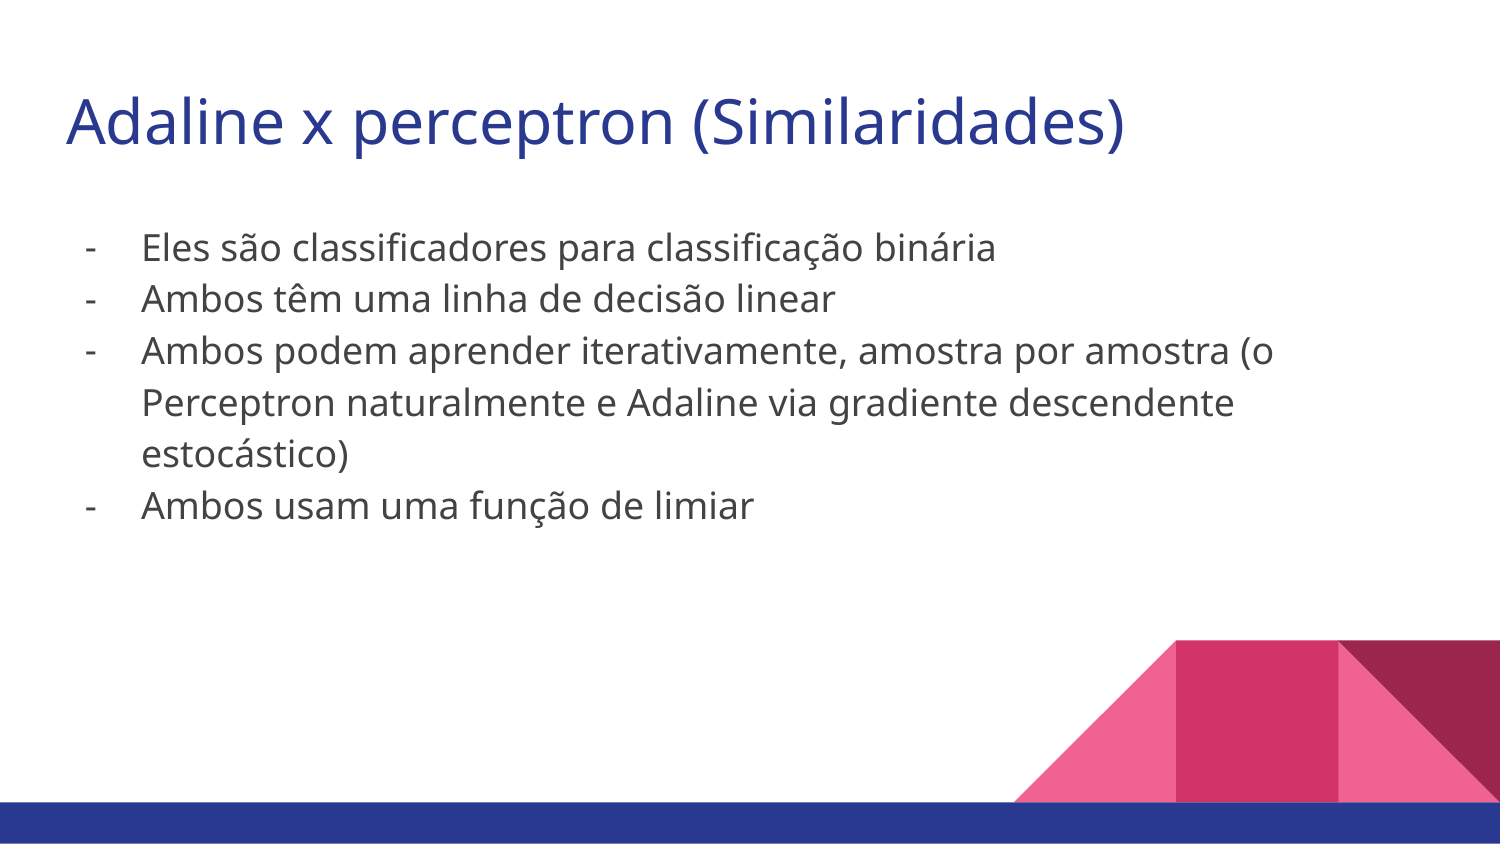

# Adaline x perceptron (Similaridades)
Eles são classificadores para classificação binária
Ambos têm uma linha de decisão linear
Ambos podem aprender iterativamente, amostra por amostra (o Perceptron naturalmente e Adaline via gradiente descendente estocástico)
Ambos usam uma função de limiar